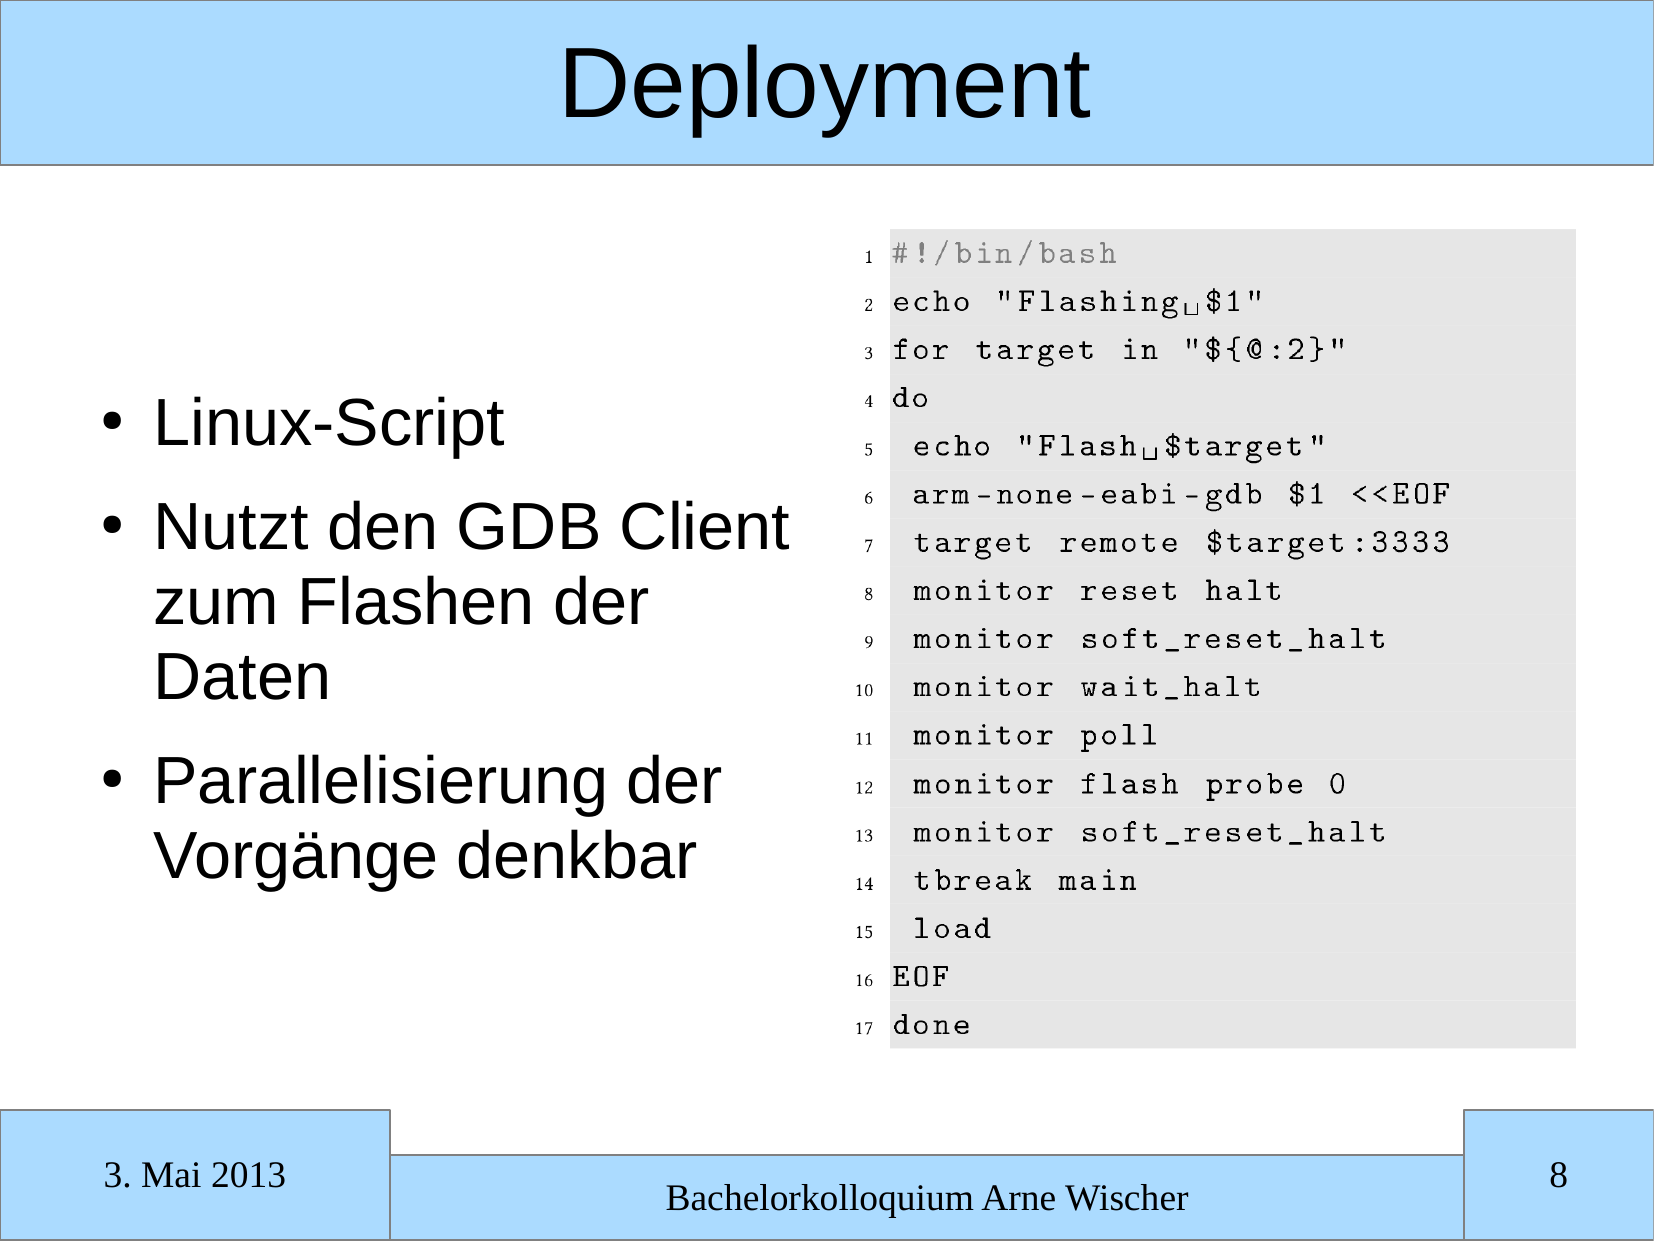

# Deployment
Linux-Script
Nutzt den GDB Client zum Flashen der Daten
Parallelisierung der Vorgänge denkbar
3. Mai 2013
8
Bachelorkolloquium Arne Wischer